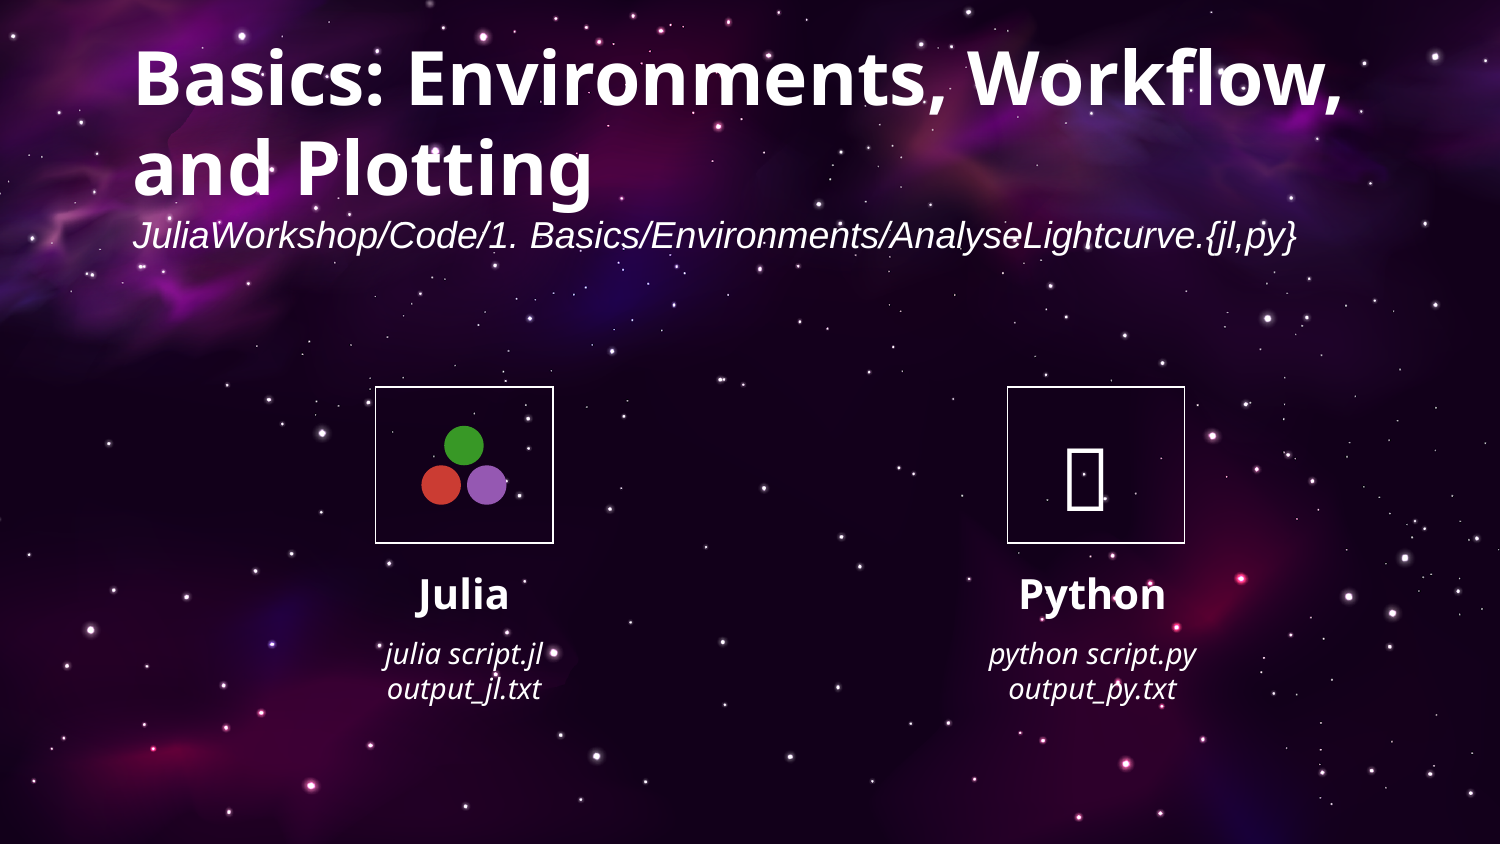

# Basics: Environments, Workflow, and Plotting
JuliaWorkshop/Code/1. Basics/Environments/AnalyseLightcurve.{jl,py}

Julia
julia script.jl
output_jl.txt
Python
python script.py
output_py.txt